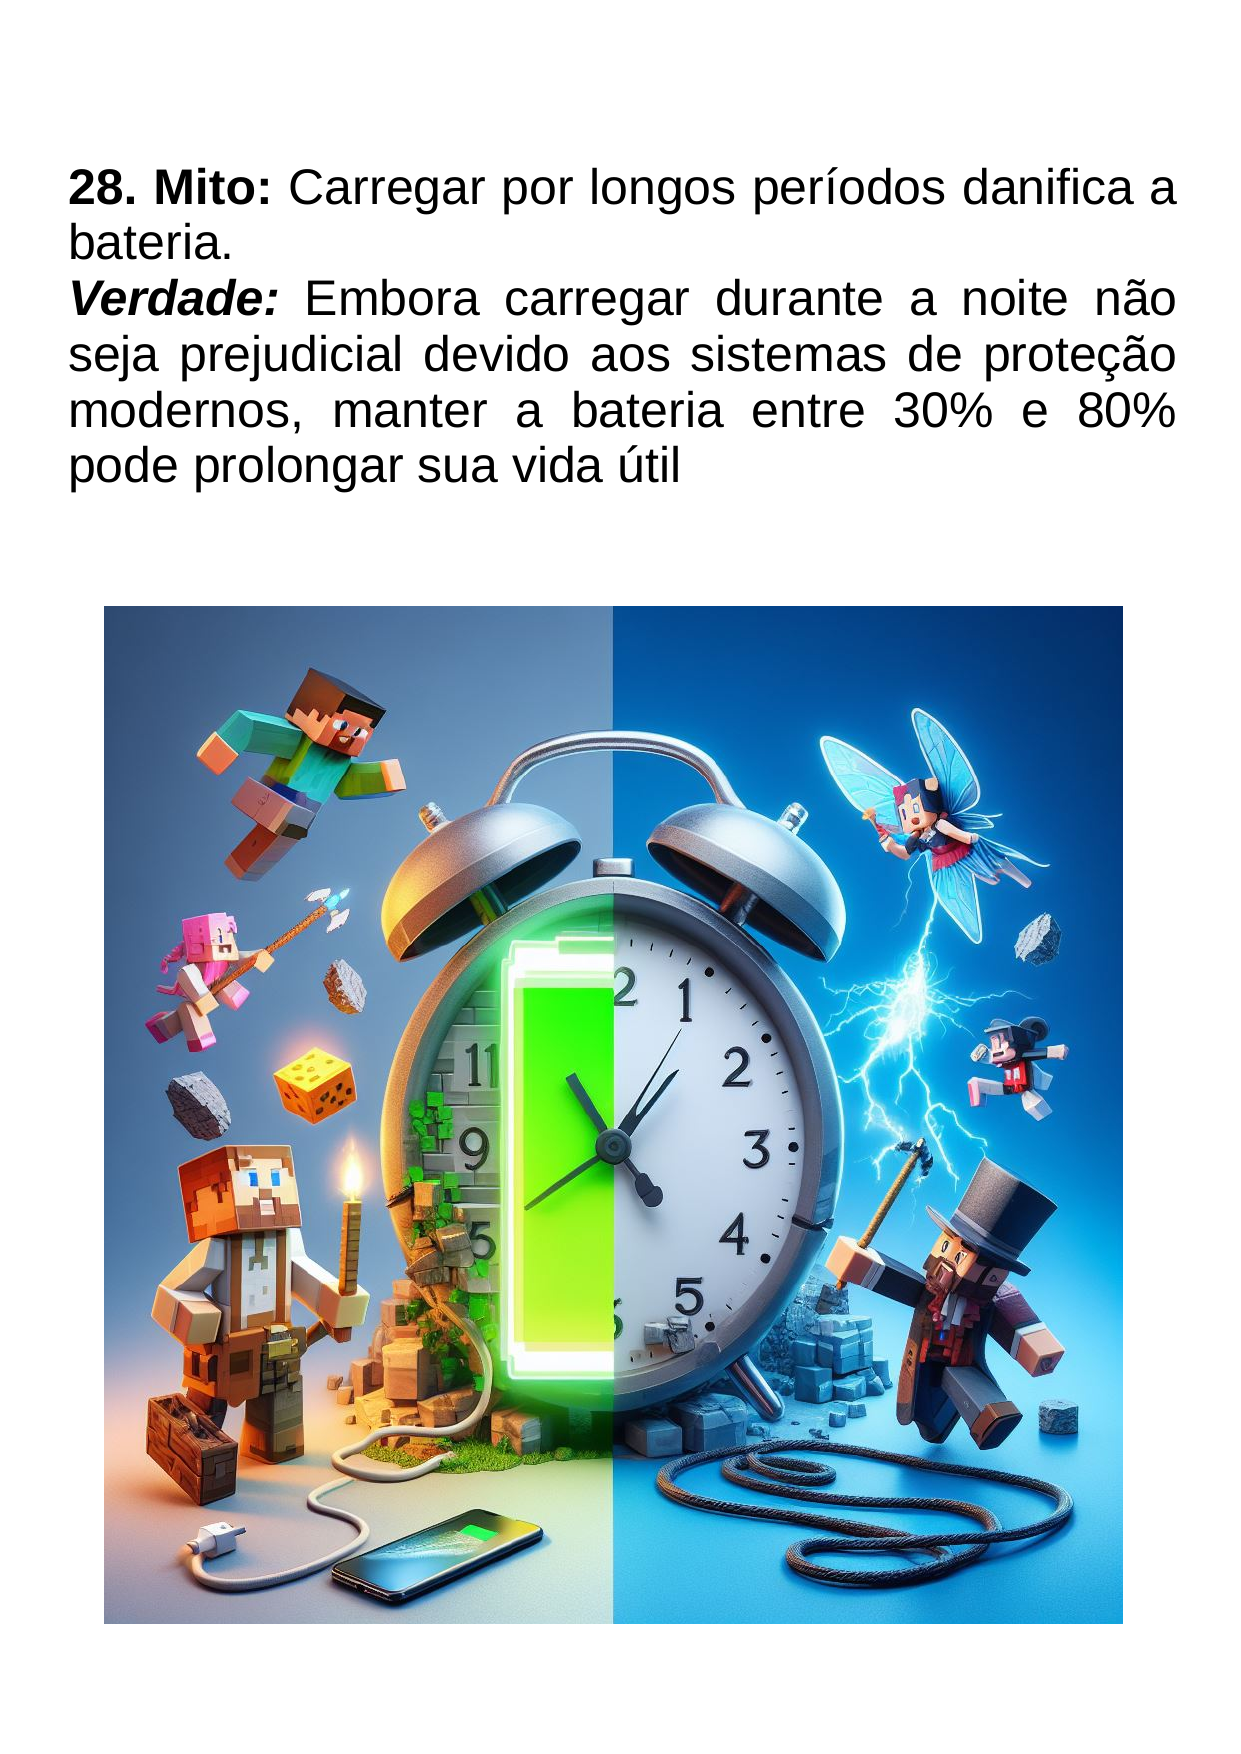

# 28. Mito: Carregar por longos períodos danifica a bateria.  Verdade: Embora carregar durante a noite não seja prejudicial devido aos sistemas de proteção modernos, manter a bateria entre 30% e 80% pode prolongar sua vida útil